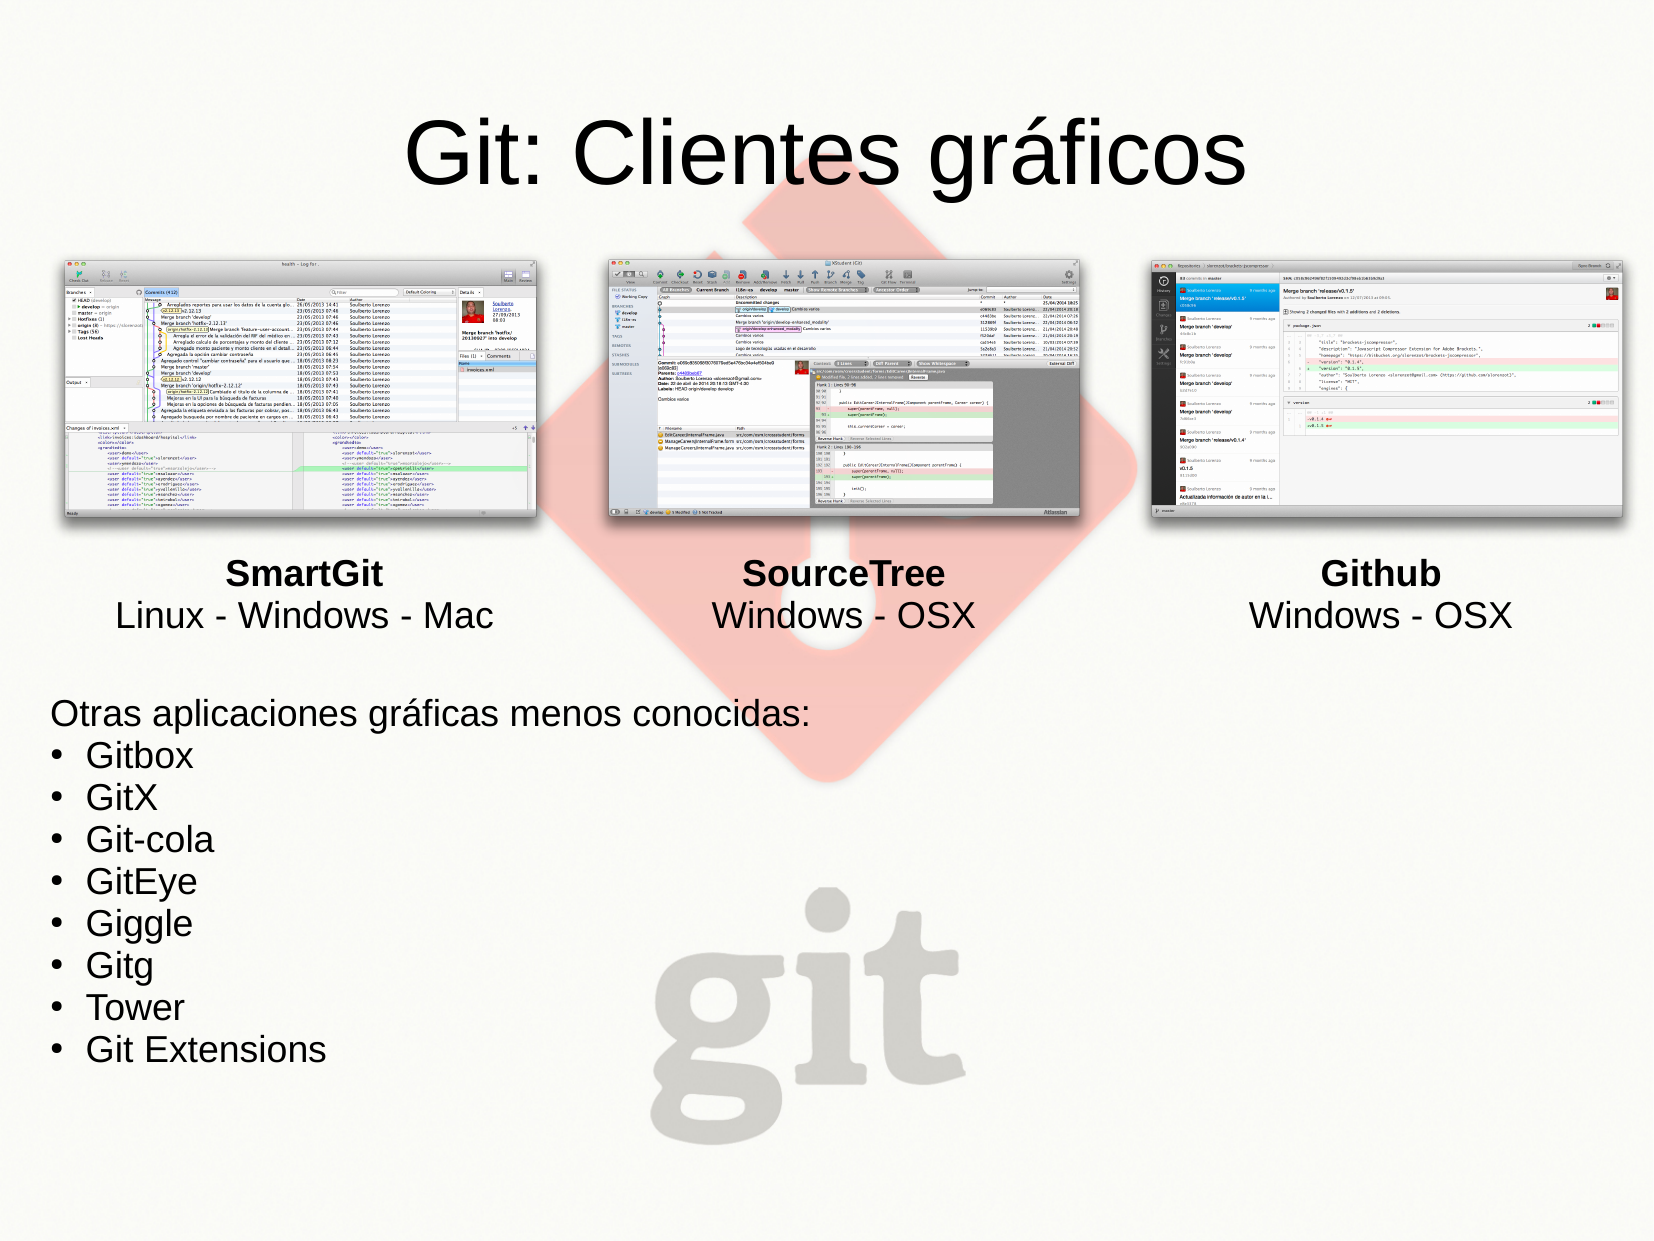

# Git: Clientes gráficos
SmartGit
Linux - Windows - Mac
SourceTree
Windows - OSX
Github
Windows - OSX
Otras aplicaciones gráficas menos conocidas:
Gitbox
GitX
Git-cola
GitEye
Giggle
Gitg
Tower
Git Extensions